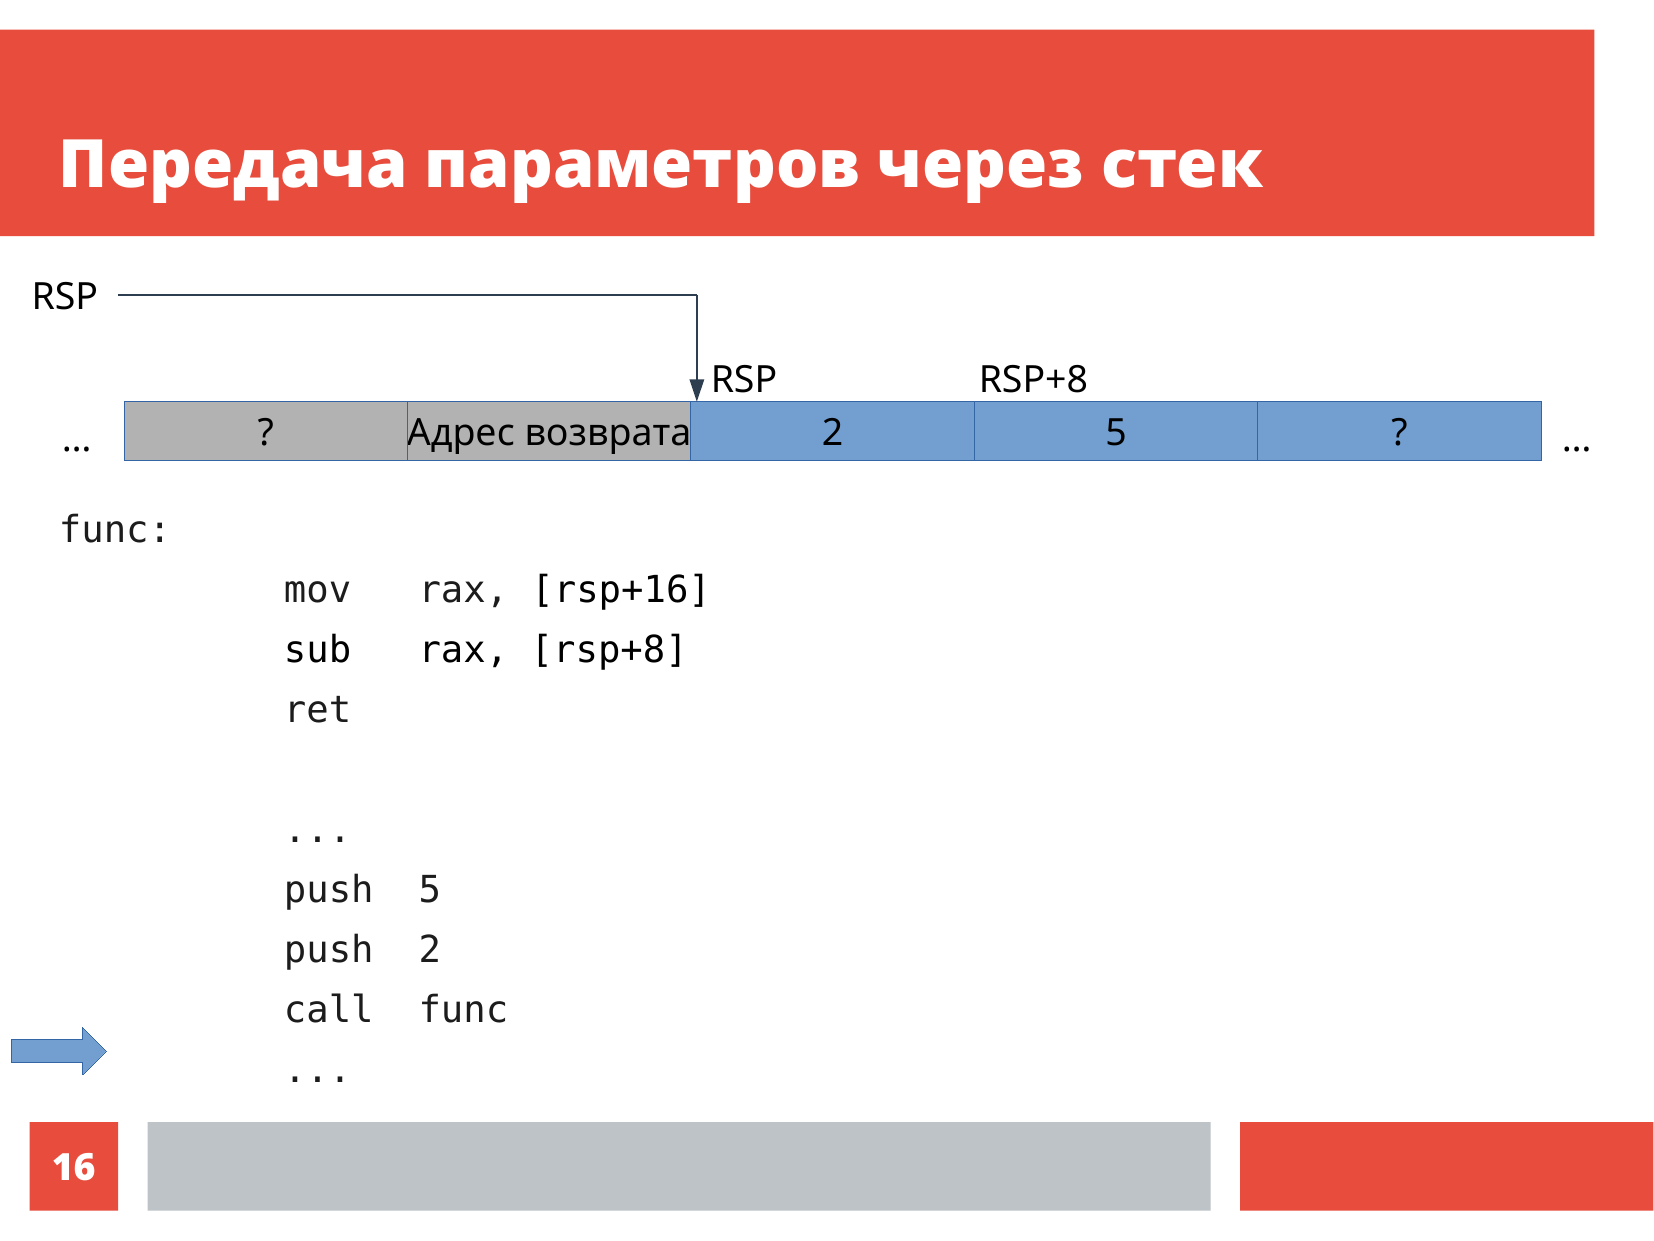

# Передача параметров через стек
RSP
RSP
RSP+8
5
?
Адрес возврата
2
?
…
…
func:
 mov rax, [rsp+16]
 sub rax, [rsp+8]
 ret
 ...
 push 5
 push 2
 call func
 ...
16